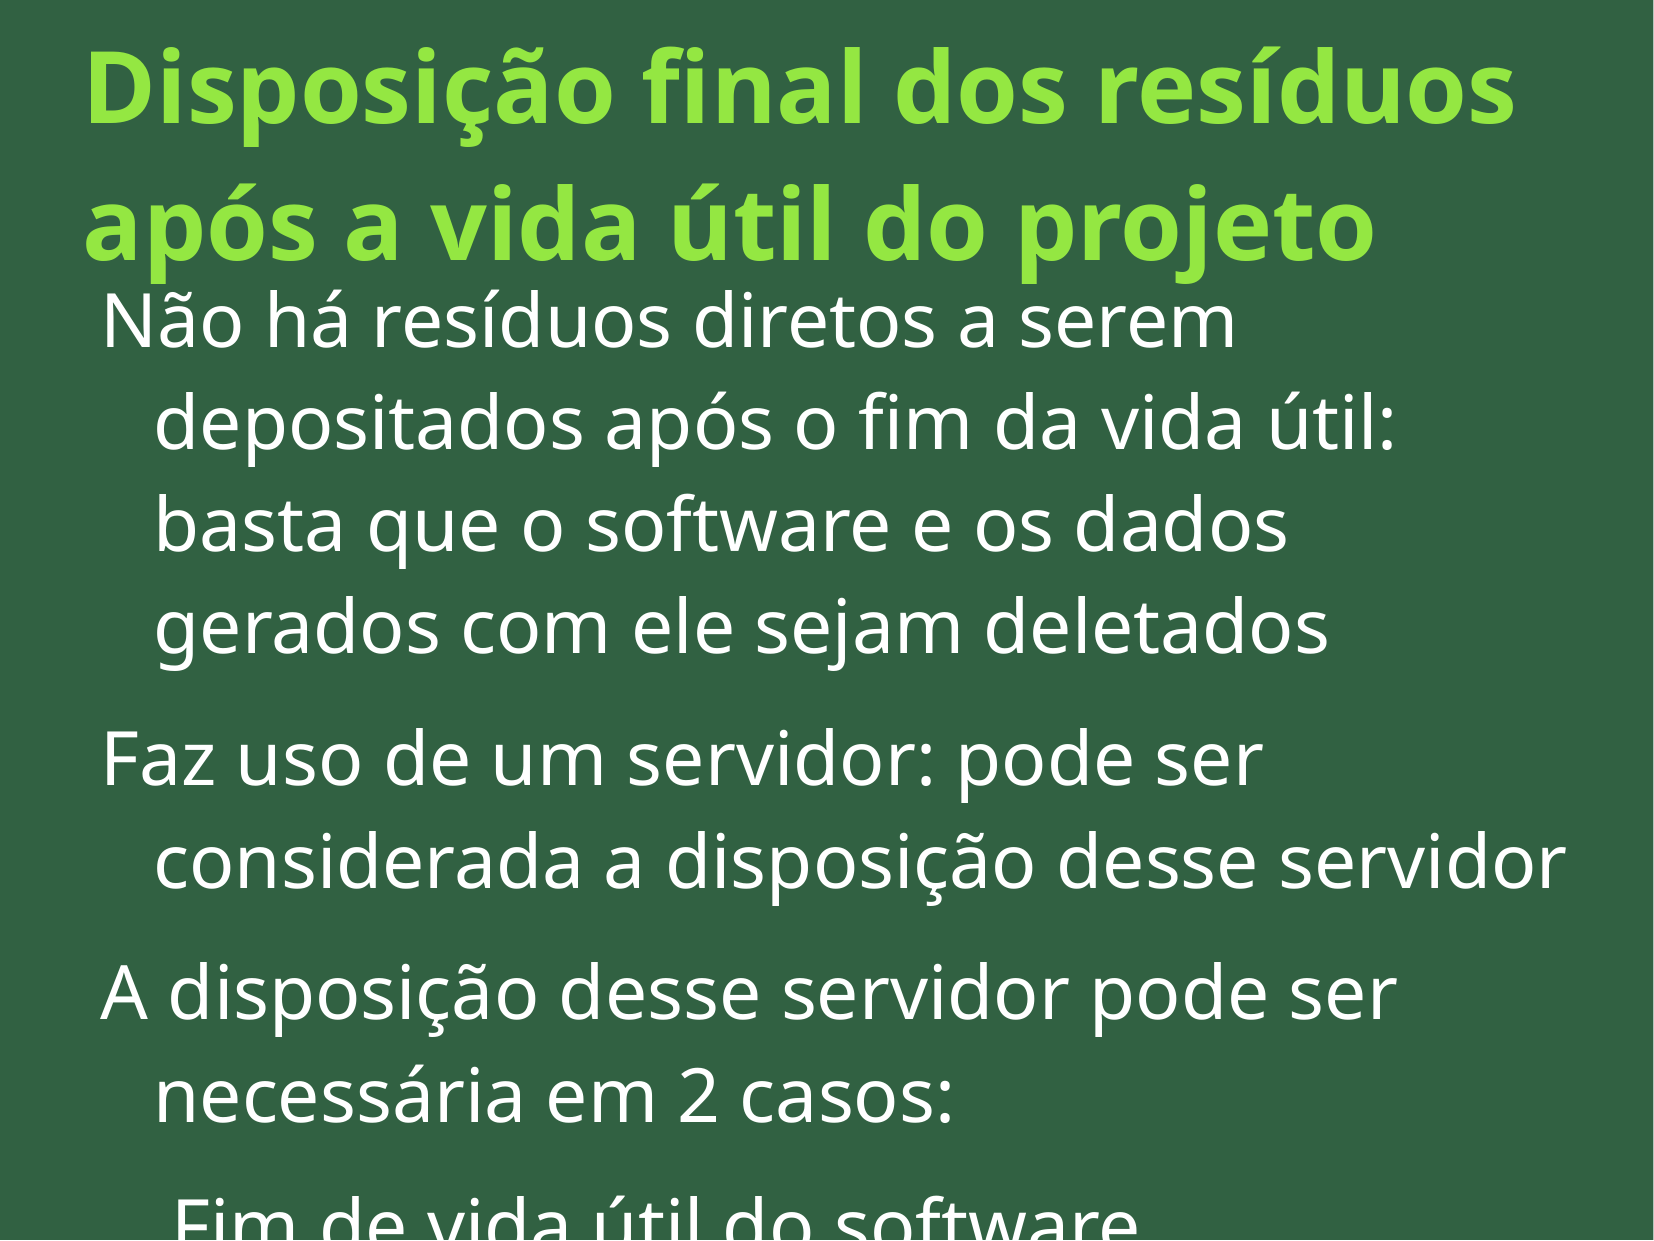

# Disposição final dos resíduos após a vida útil do projeto
Não há resíduos diretos a serem depositados após o fim da vida útil: basta que o software e os dados gerados com ele sejam deletados
Faz uso de um servidor: pode ser considerada a disposição desse servidor
A disposição desse servidor pode ser necessária em 2 casos:
Fim de vida útil do software
Sistema escalar com a migração para um servidor de maior porte